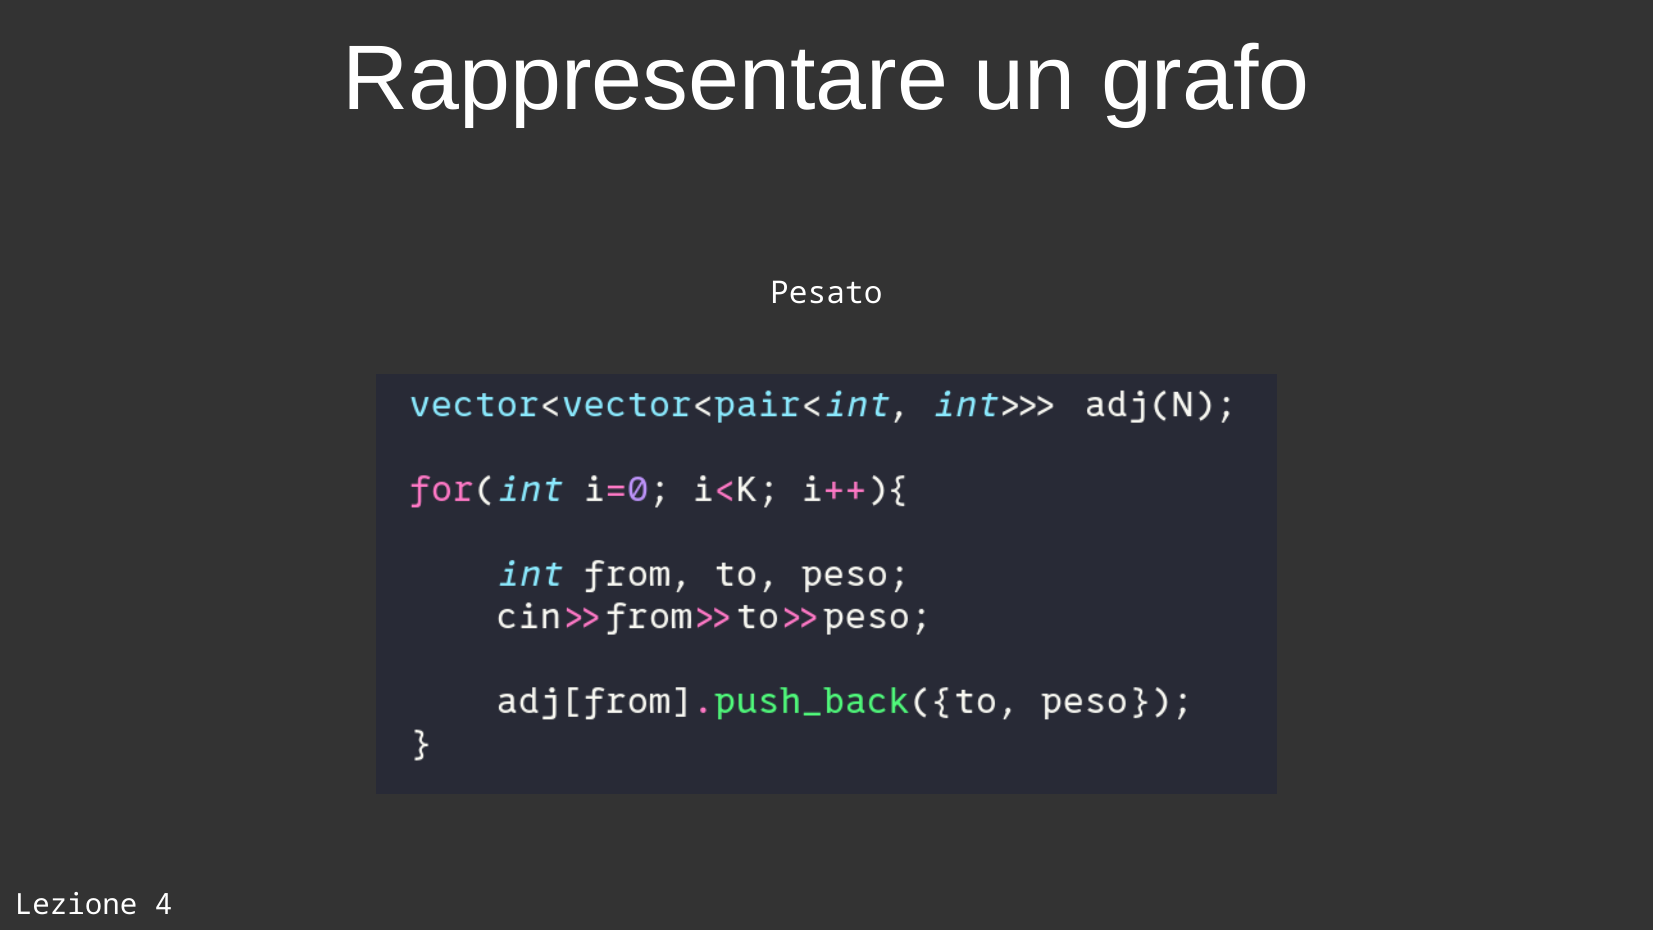

# Rappresentare un grafo
Pesato
Lezione 4